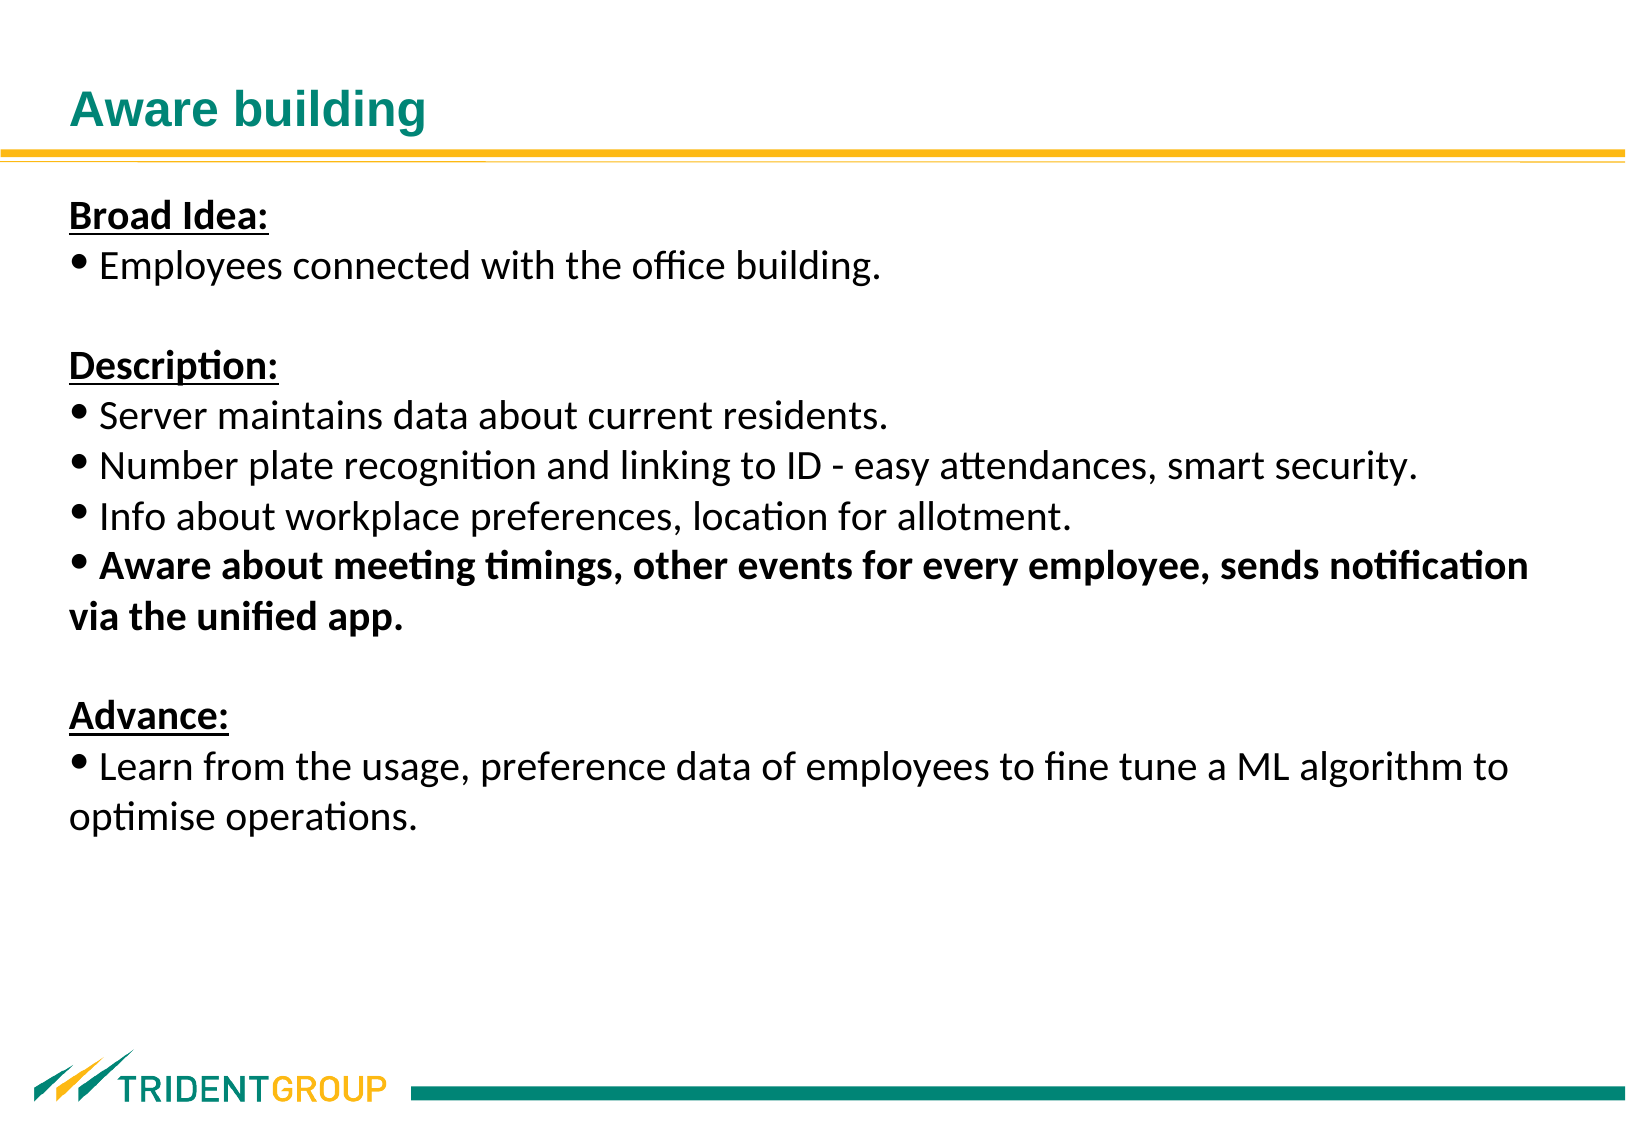

# Aware building
Broad Idea:
 Employees connected with the office building.
Description:
 Server maintains data about current residents.
 Number plate recognition and linking to ID - easy attendances, smart security.
 Info about workplace preferences, location for allotment.
 Aware about meeting timings, other events for every employee, sends notification via the unified app.
Advance:
 Learn from the usage, preference data of employees to fine tune a ML algorithm to optimise operations.